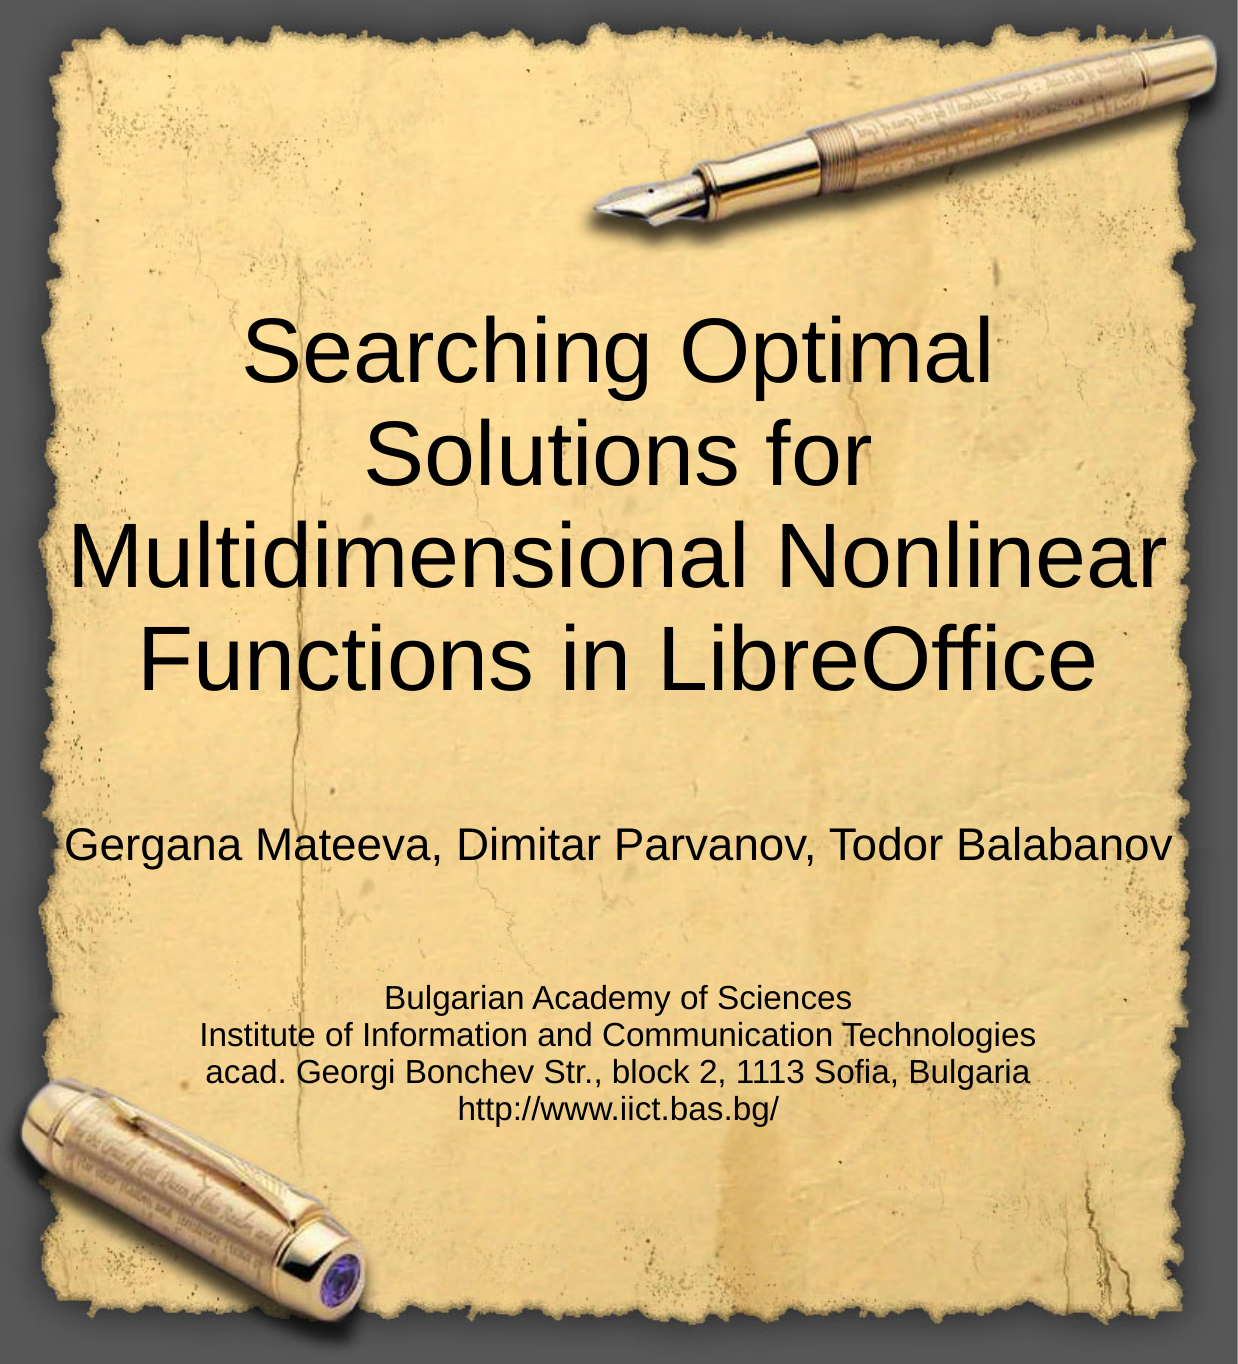

# Searching Optimal Solutions for Multidimensional Nonlinear Functions in LibreOffice
Gergana Mateeva, Dimitar Parvanov, Todor Balabanov
Bulgarian Academy of Sciences
Institute of Information and Communication Technologies
acad. Georgi Bonchev Str., block 2, 1113 Sofia, Bulgaria
http://www.iict.bas.bg/